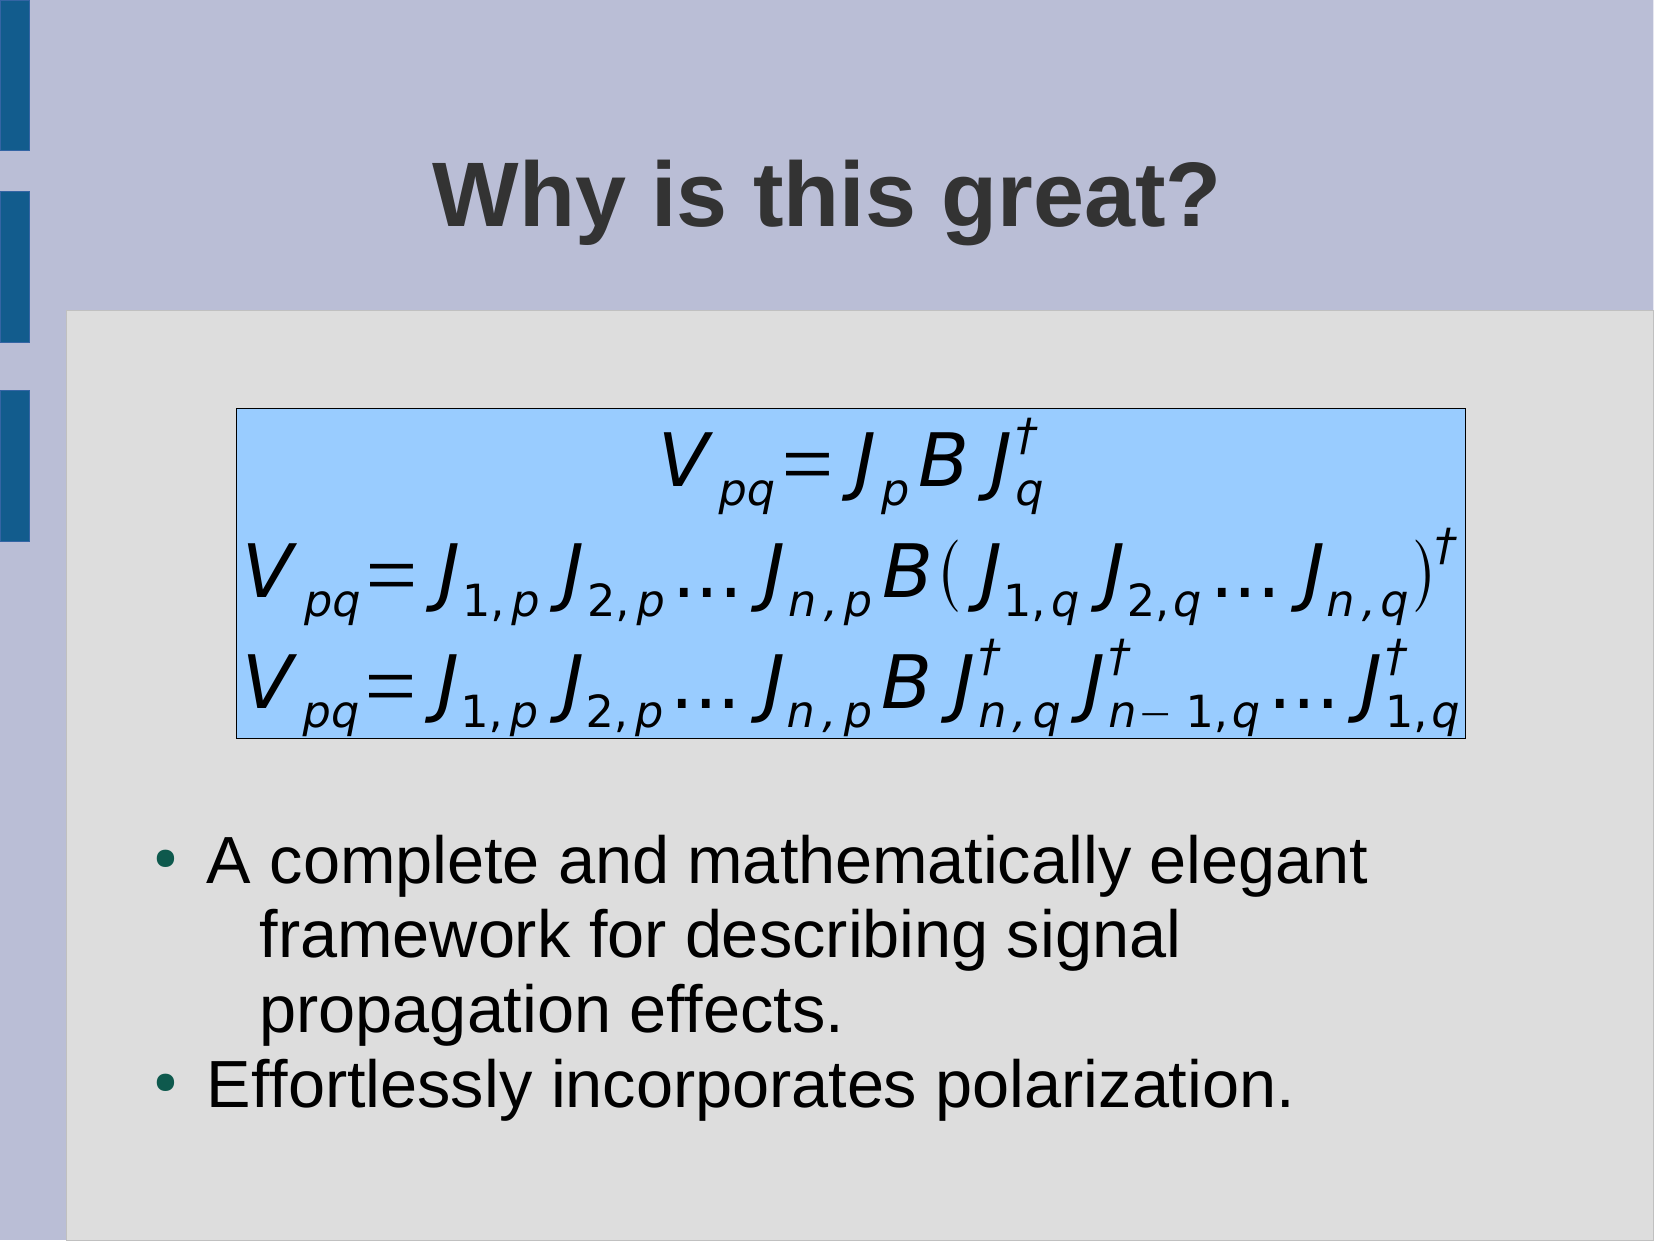

# Why is this great?
A complete and mathematically elegant framework for describing signal propagation effects.
Effortlessly incorporates polarization.